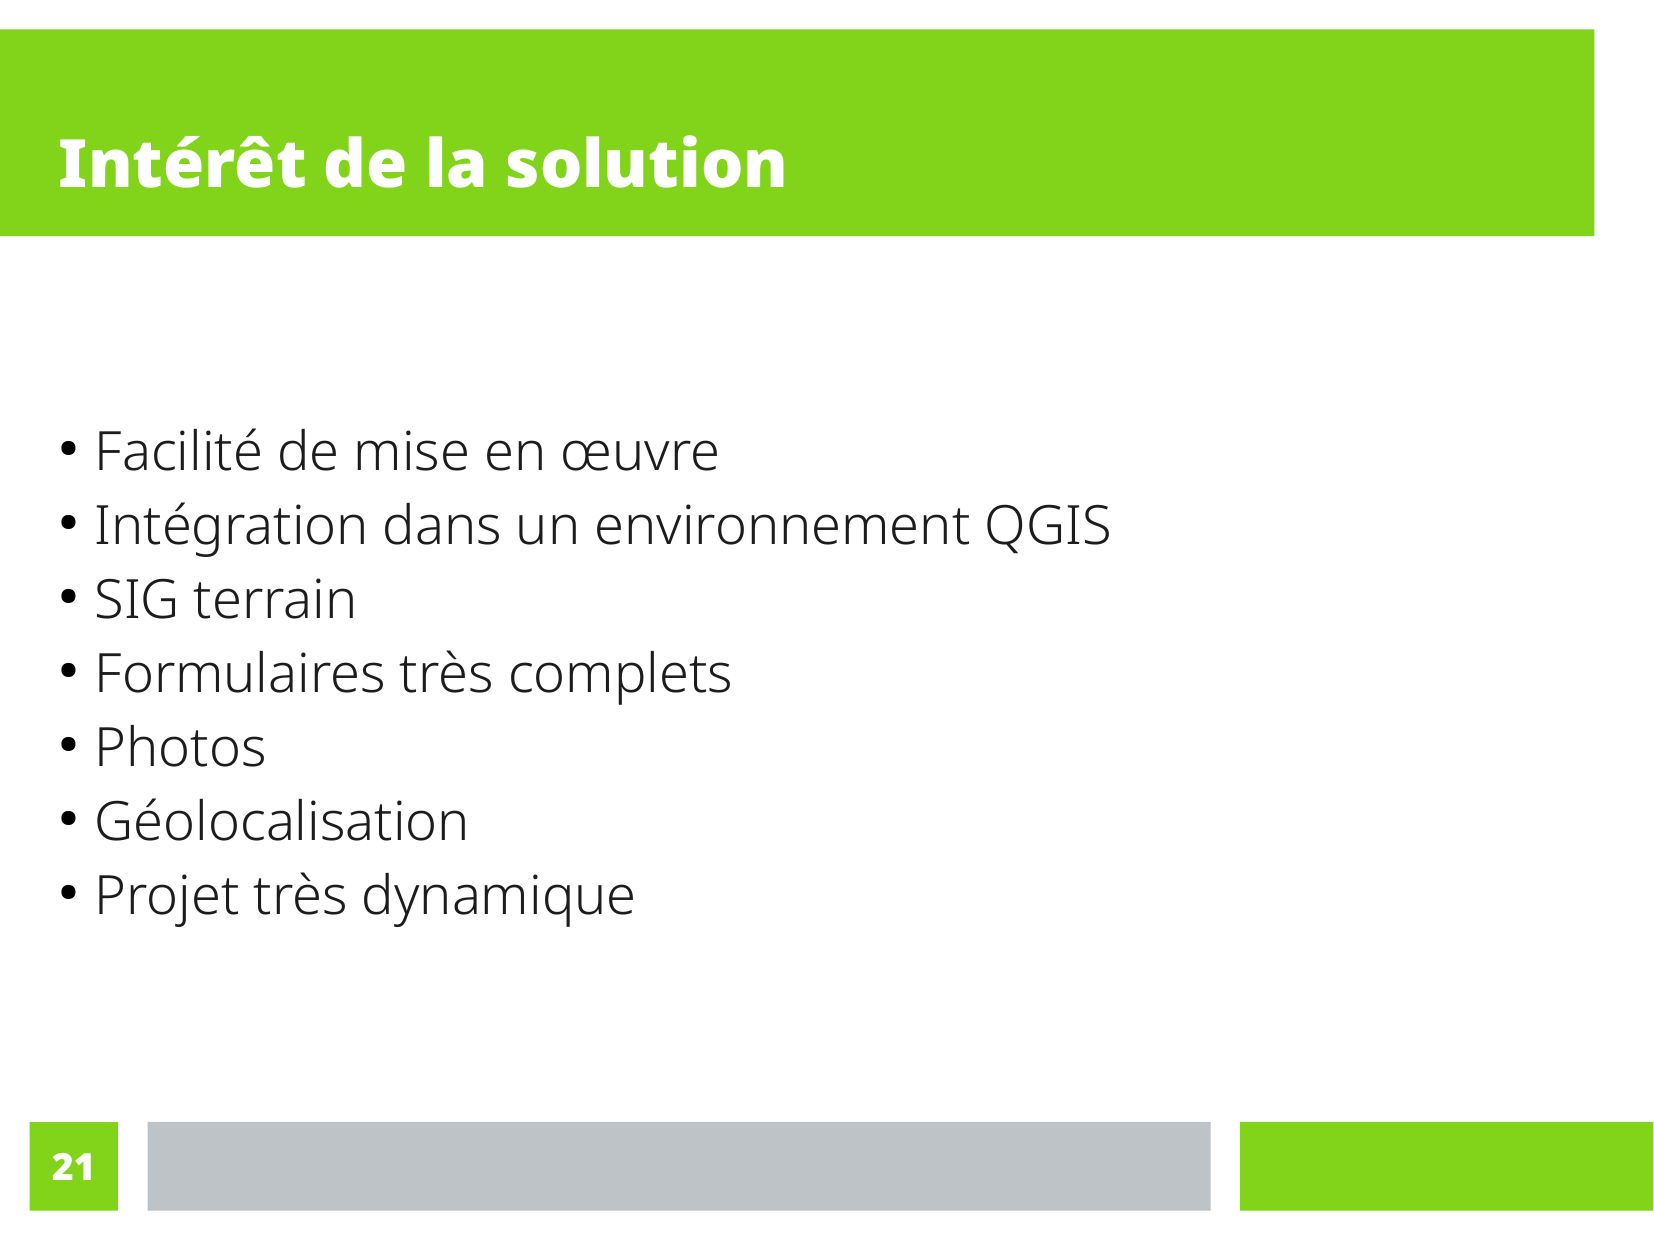

# Intérêt de la solution
Facilité de mise en œuvre
Intégration dans un environnement QGIS
SIG terrain
Formulaires très complets
Photos
Géolocalisation
Projet très dynamique
21